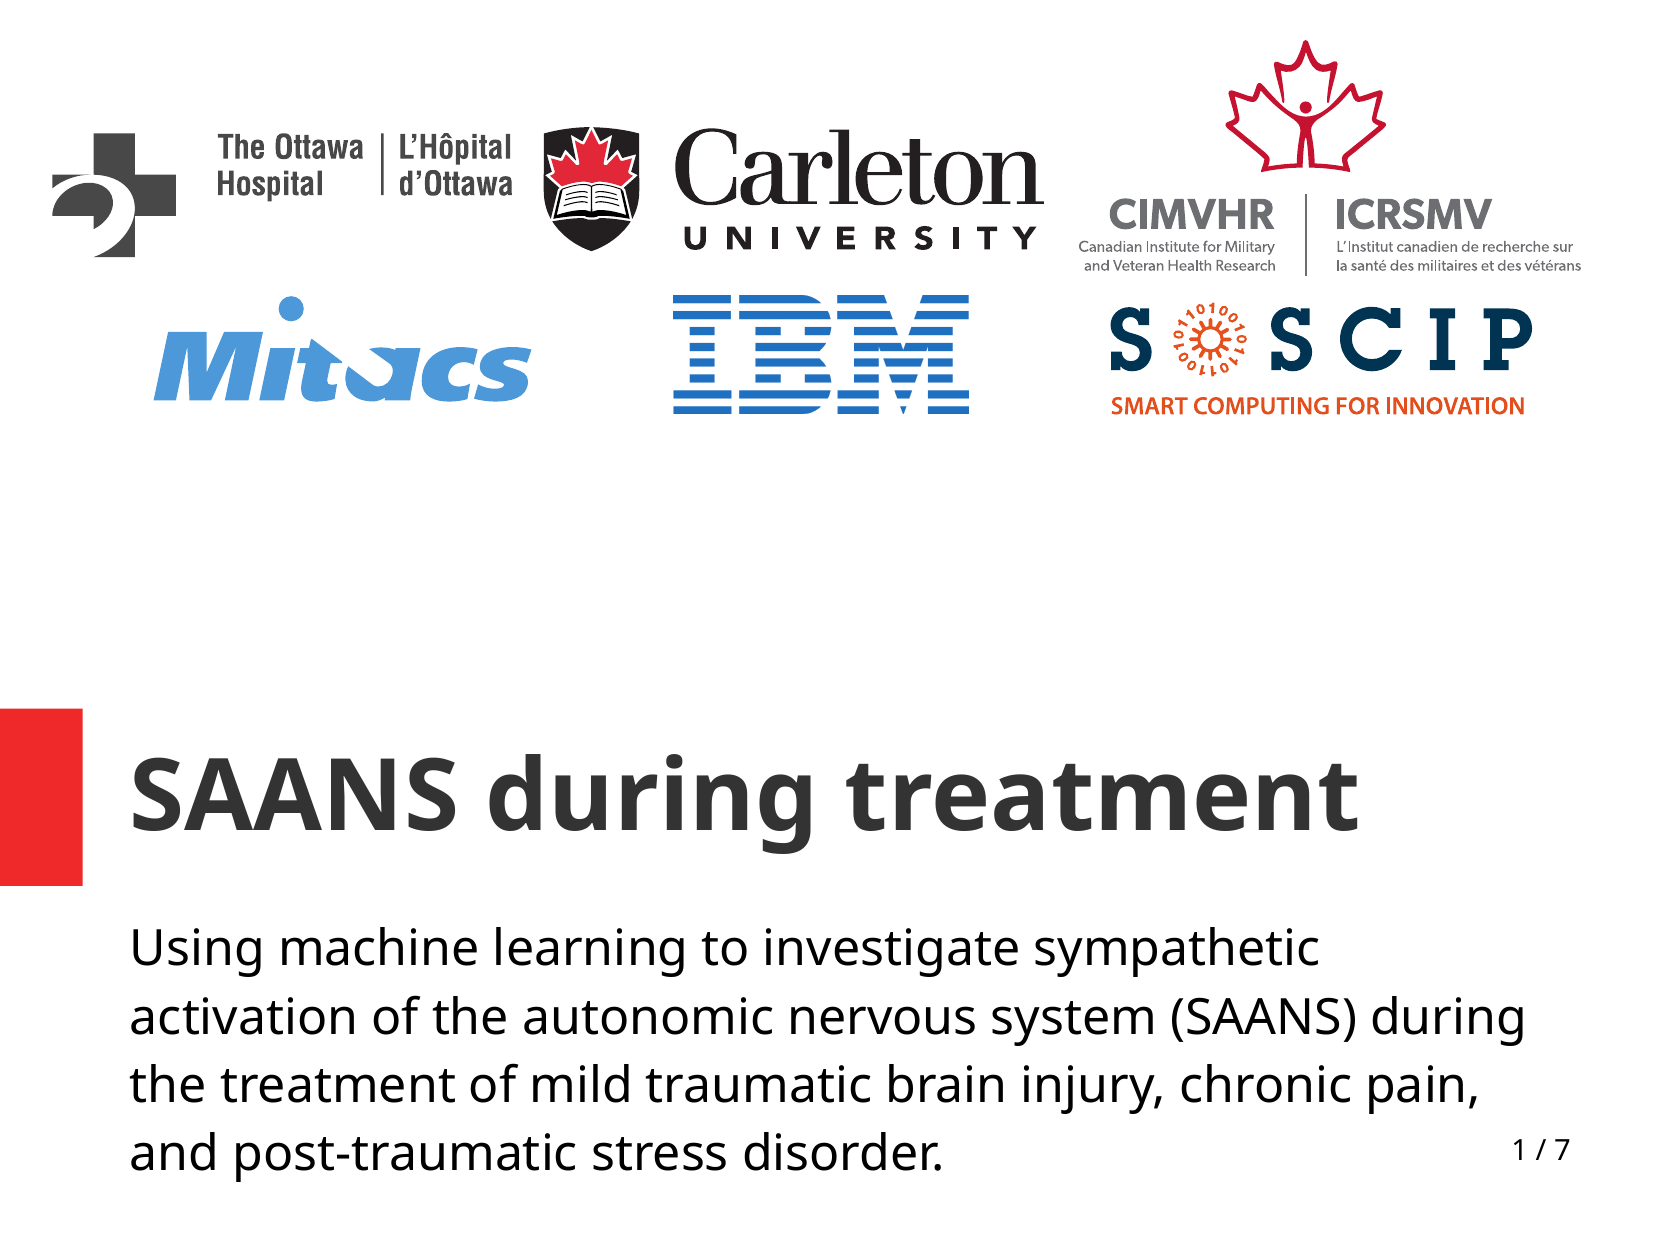

# SAANS during treatment
Using machine learning to investigate sympathetic activation of the autonomic nervous system (SAANS) during the treatment of mild traumatic brain injury, chronic pain, and post-traumatic stress disorder.
1